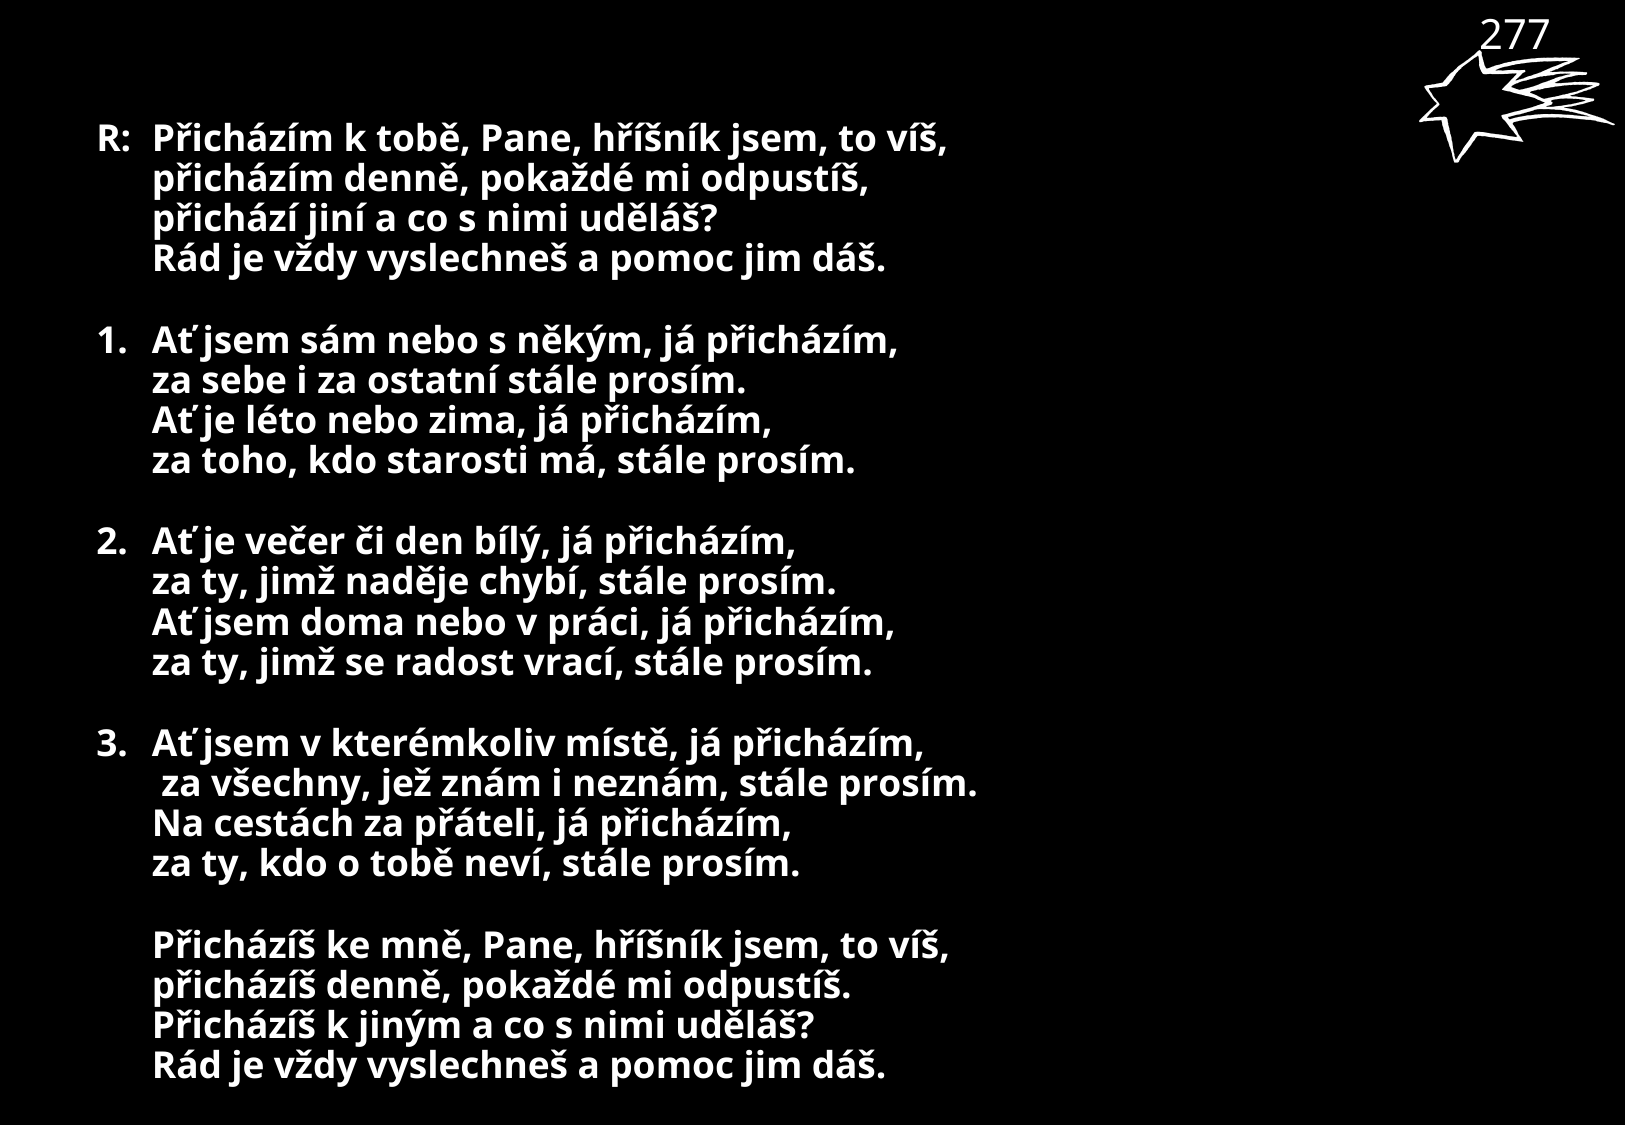

277
# R: 	Přicházím k tobě, Pane, hříšník jsem, to víš, přicházím denně, pokaždé mi odpustíš, přichází jiní a co s nimi uděláš? Rád je vždy vyslechneš a pomoc jim dáš.
1. 	Ať jsem sám nebo s někým, já přicházím,
za sebe i za ostatní stále prosím.
Ať je léto nebo zima, já přicházím,
za toho, kdo starosti má, stále prosím.
2.	Ať je večer či den bílý, já přicházím,
za ty, jimž naděje chybí, stále prosím.
Ať jsem doma nebo v práci, já přicházím,
za ty, jimž se radost vrací, stále prosím.
3.	Ať jsem v kterémkoliv místě, já přicházím,
 za všechny, jež znám i neznám, stále prosím.
Na cestách za přáteli, já přicházím,
za ty, kdo o tobě neví, stále prosím.
	Přicházíš ke mně, Pane, hříšník jsem, to víš,
přicházíš denně, pokaždé mi odpustíš.
Přicházíš k jiným a co s nimi uděláš?
Rád je vždy vyslechneš a pomoc jim dáš.